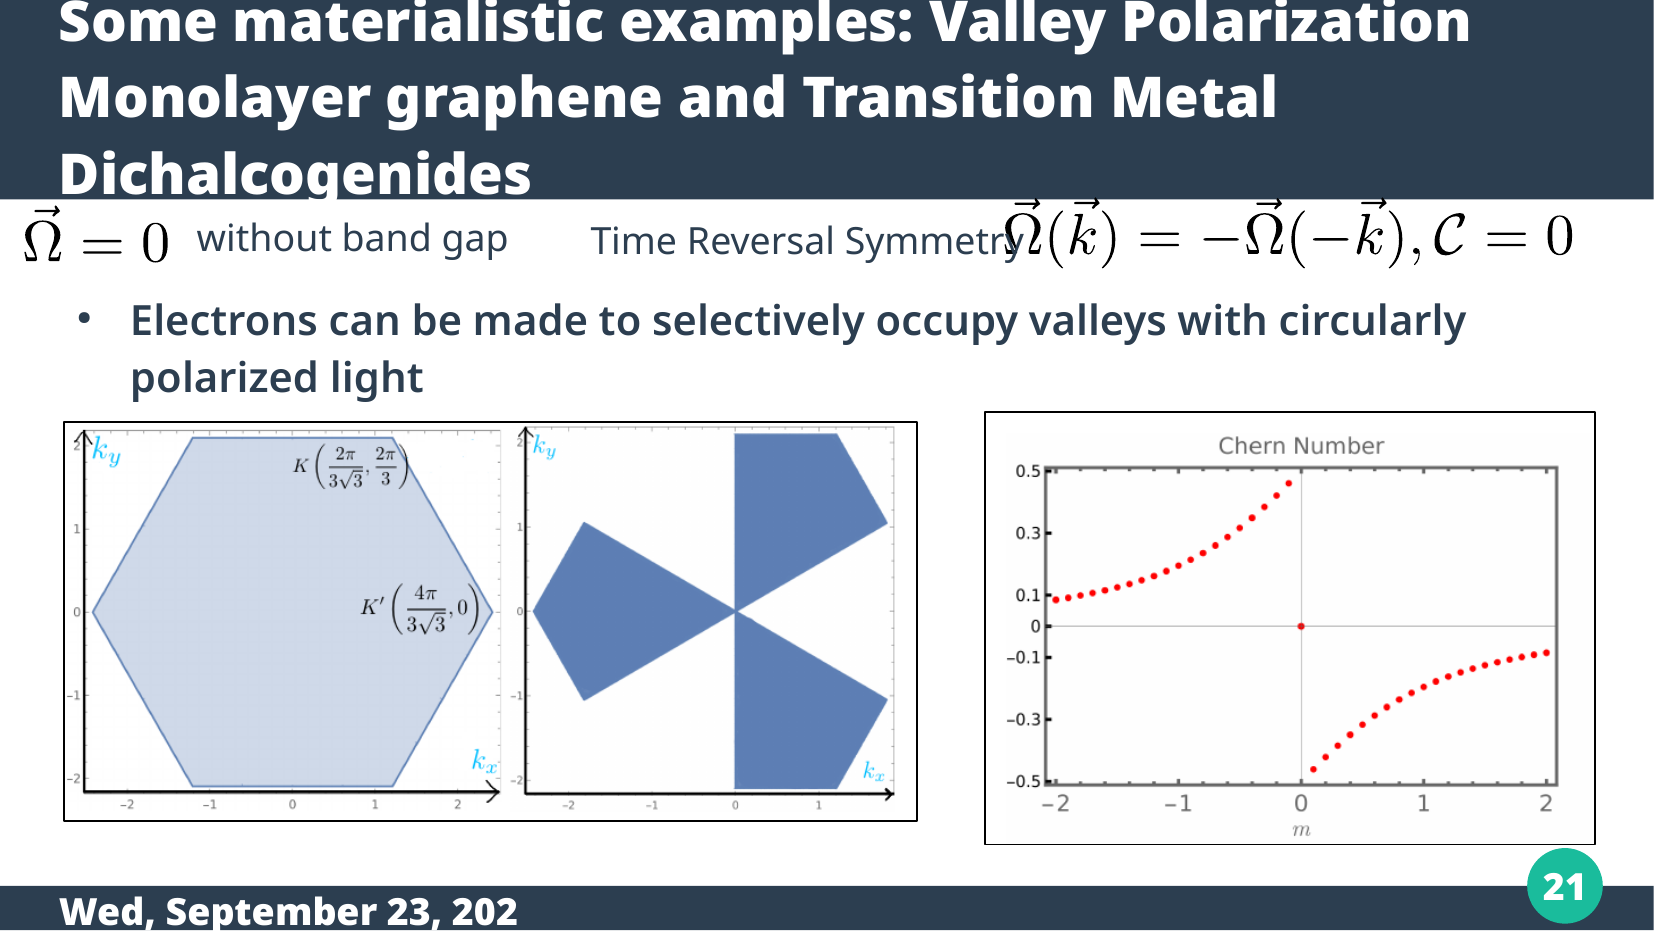

# Some materialistic examples: Valley Polarization Monolayer graphene and Transition Metal Dichalcogenides
without band gap
Time Reversal Symmetry
Electrons can be made to selectively occupy valleys with circularly polarized light
A. Friedlan and M. M. Dignam PRB 103, 075414 (2021)